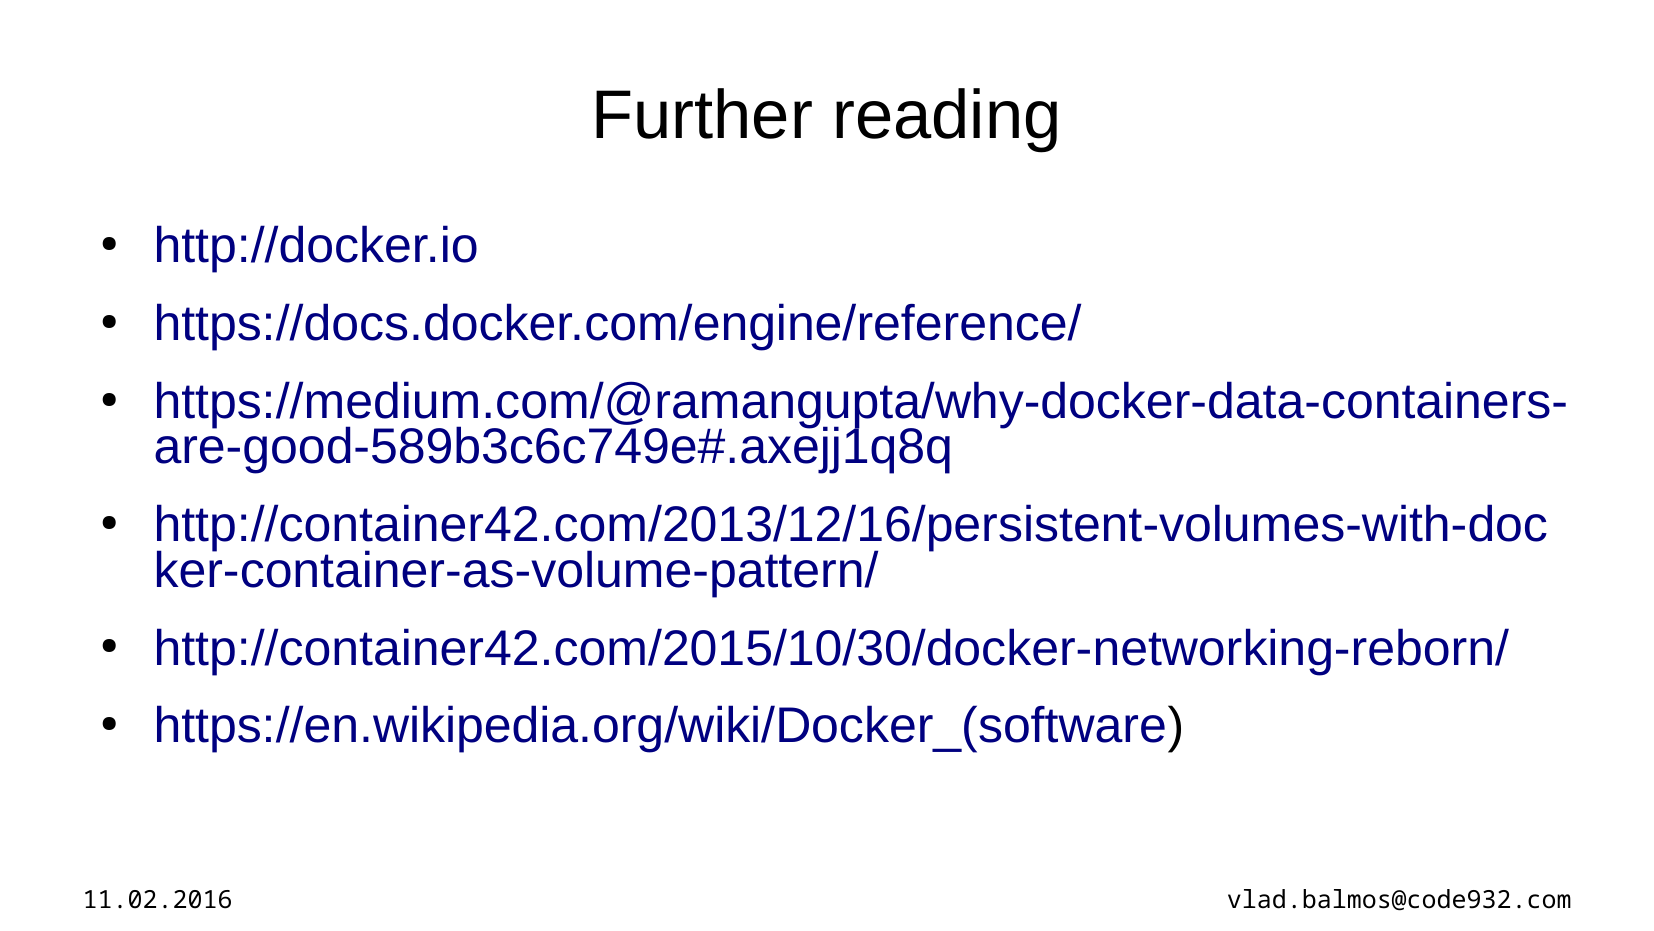

# Further reading
http://docker.io
https://docs.docker.com/engine/reference/
https://medium.com/@ramangupta/why-docker-data-containers-are-good-589b3c6c749e#.axejj1q8q
http://container42.com/2013/12/16/persistent-volumes-with-docker-container-as-volume-pattern/
http://container42.com/2015/10/30/docker-networking-reborn/
https://en.wikipedia.org/wiki/Docker_(software)
11.02.2016
vlad.balmos@code932.com